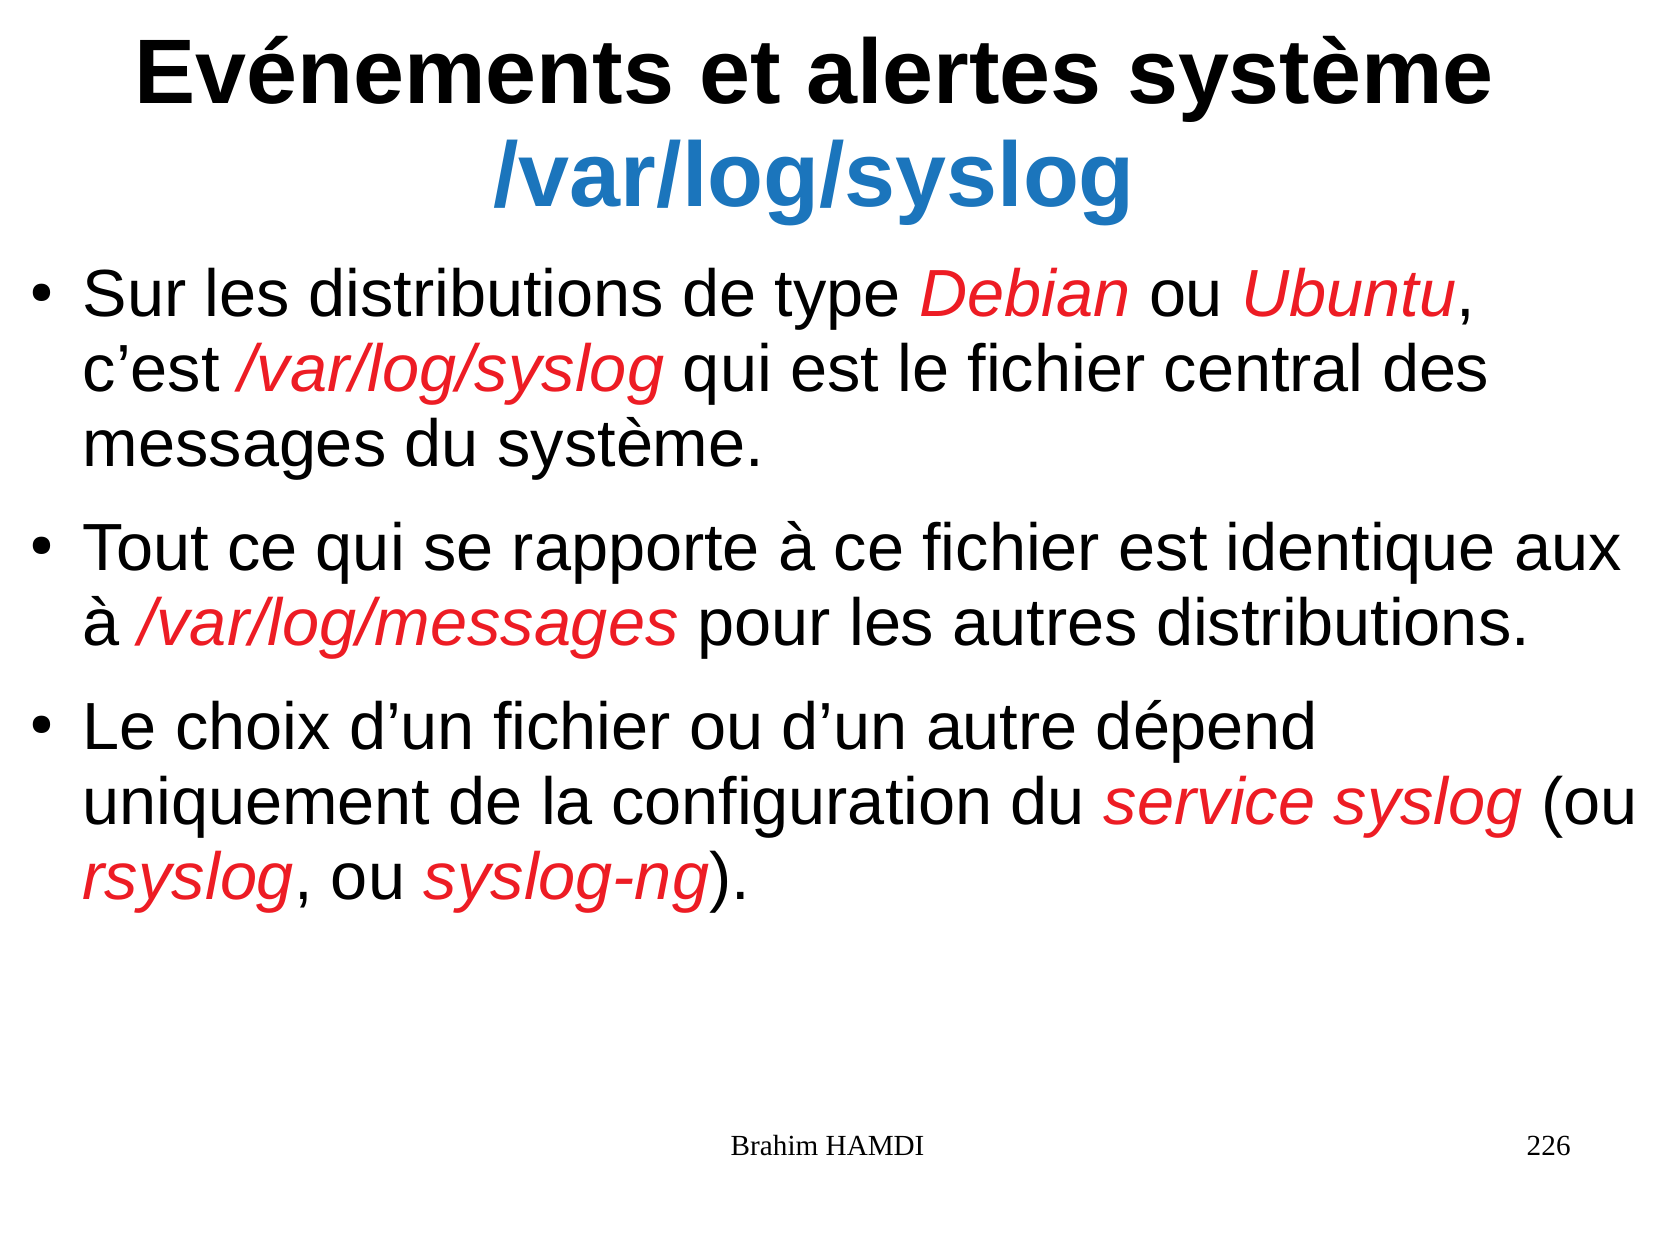

# Evénements et alertes système /var/log/syslog
Sur les distributions de type Debian ou Ubuntu, c’est /var/log/syslog qui est le fichier central des messages du système.
Tout ce qui se rapporte à ce fichier est identique aux à /var/log/messages pour les autres distributions.
Le choix d’un fichier ou d’un autre dépend uniquement de la configuration du service syslog (ou rsyslog, ou syslog-ng).
Brahim HAMDI
226